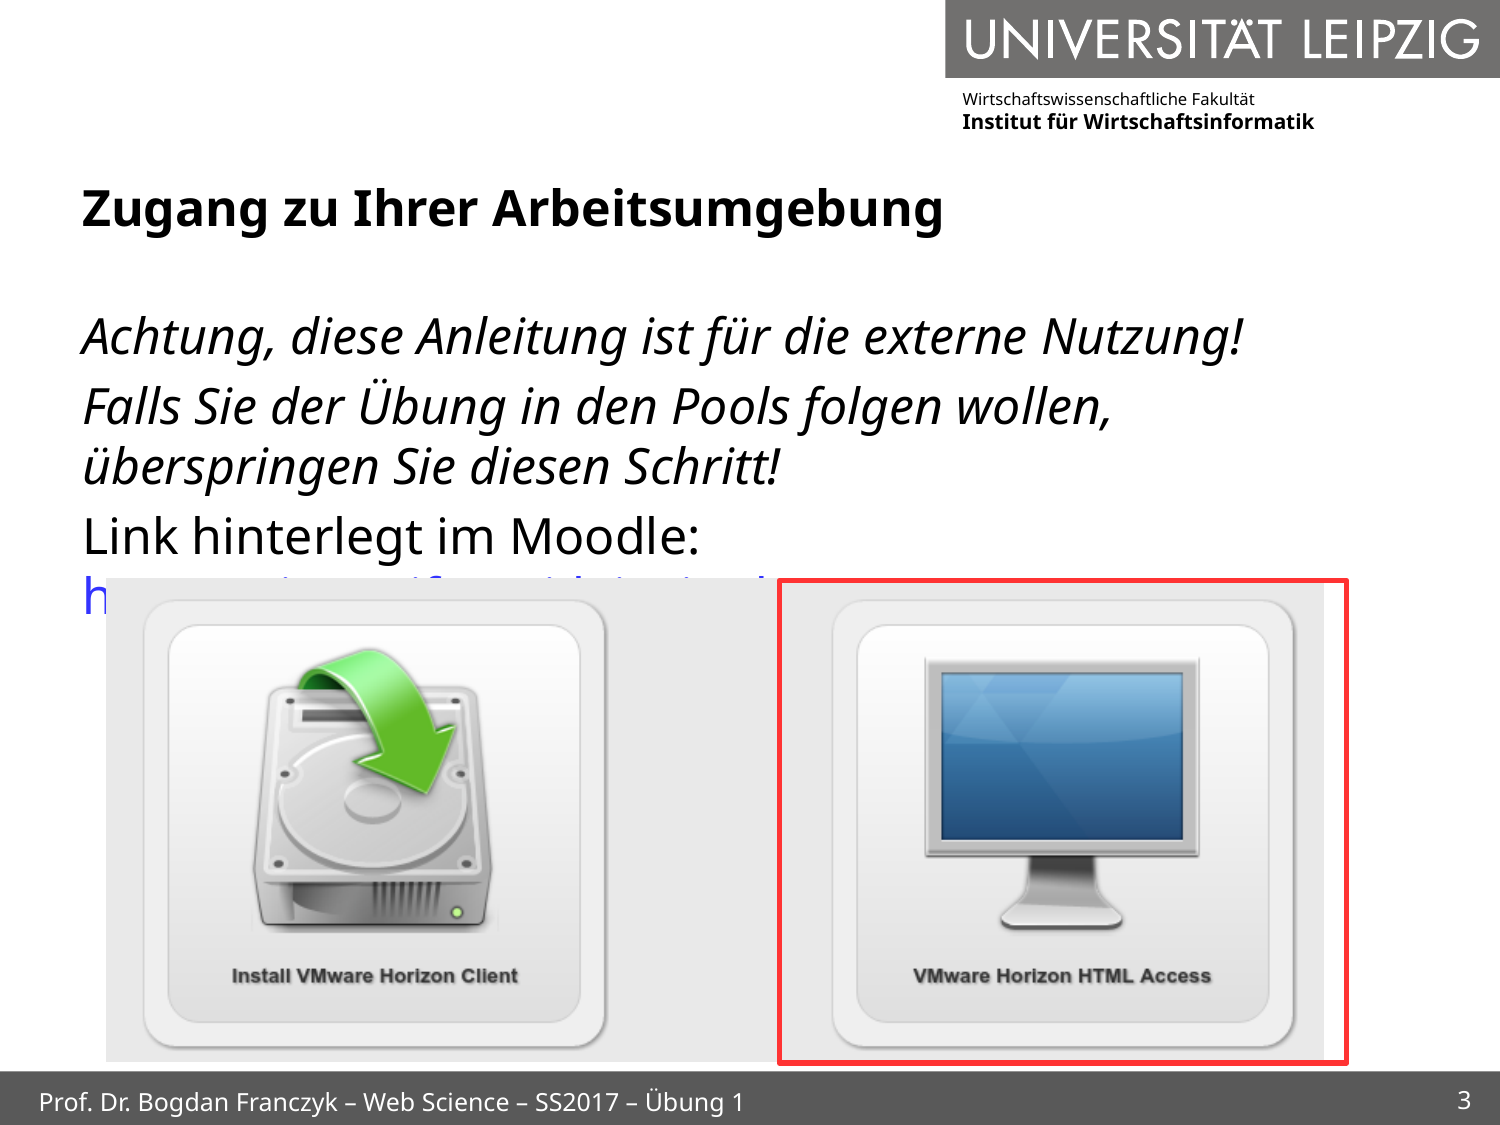

# Zugang zu Ihrer Arbeitsumgebung
Achtung, diese Anleitung ist für die externe Nutzung!
Falls Sie der Übung in den Pools folgen wollen, überspringen Sie diesen Schritt!
Link hinterlegt im Moodle: https://view.wifa.uni-leipzig.de